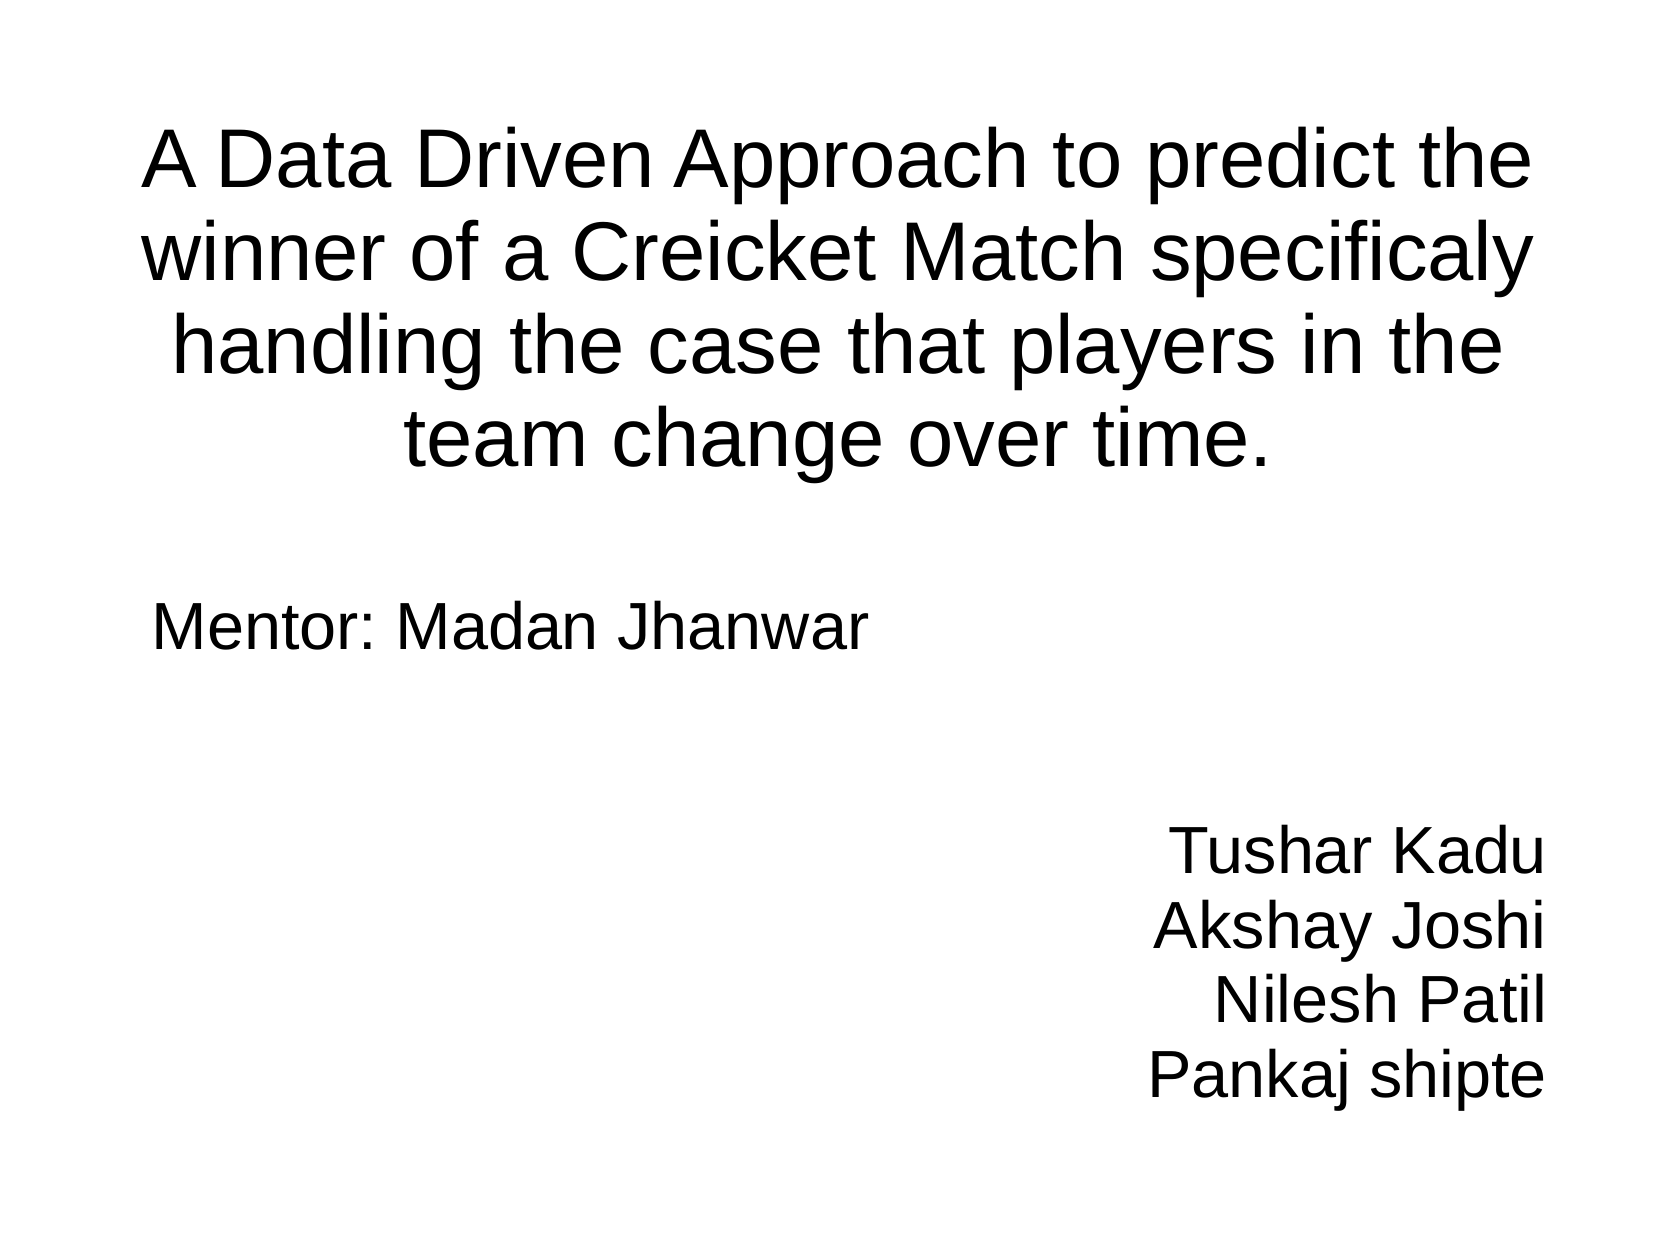

# A Data Driven Approach to predict the winner of a Creicket Match specificaly handling the case that players in the team change over time.
 Mentor: Madan Jhanwar
Tushar Kadu
Akshay Joshi
Nilesh Patil
Pankaj shipte